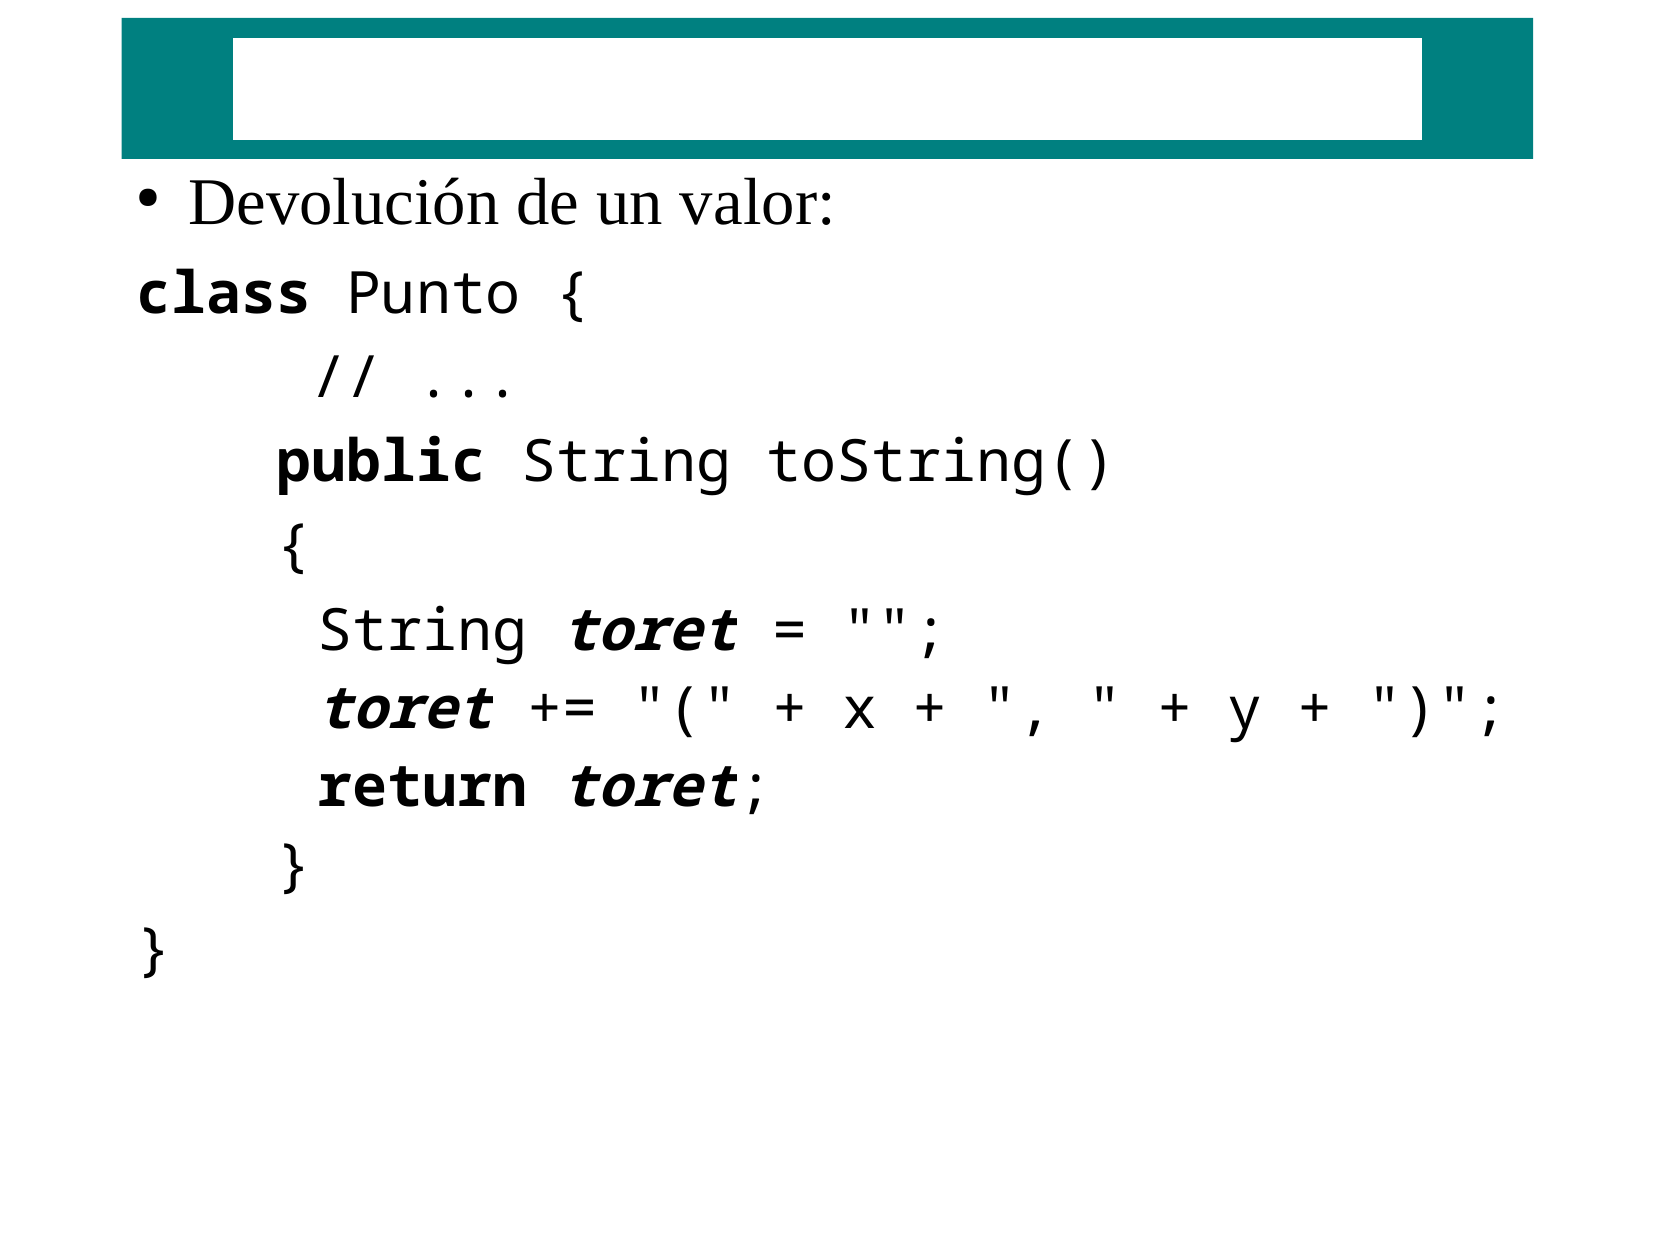

# Nombres de variables según uso
Devolución de un valor:
class Punto {
 // ...
 public String toString()
 {
 String toret = "";
 toret += "(" + x + ", " + y + ")";
 return toret;
 }
}